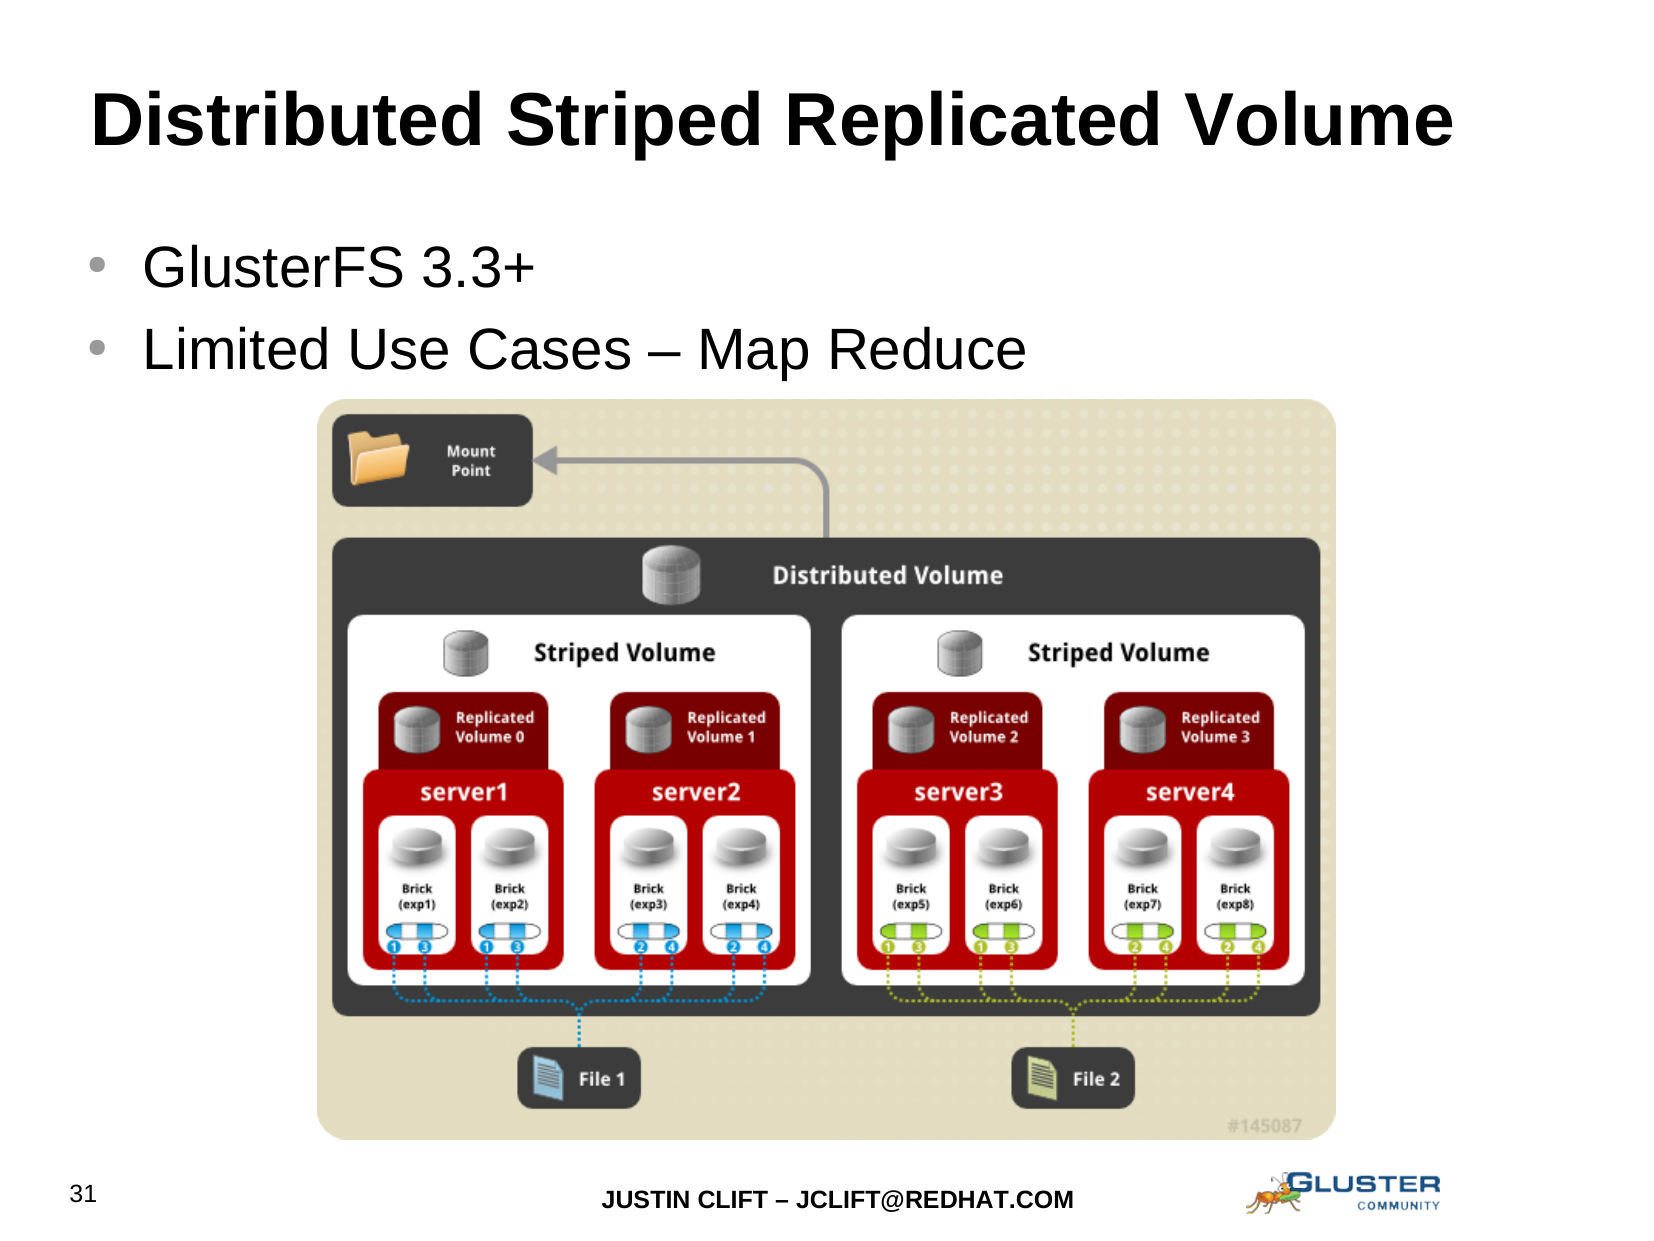

# Distributed Striped Replicated Volume
GlusterFS 3.3+
Limited Use Cases – Map Reduce